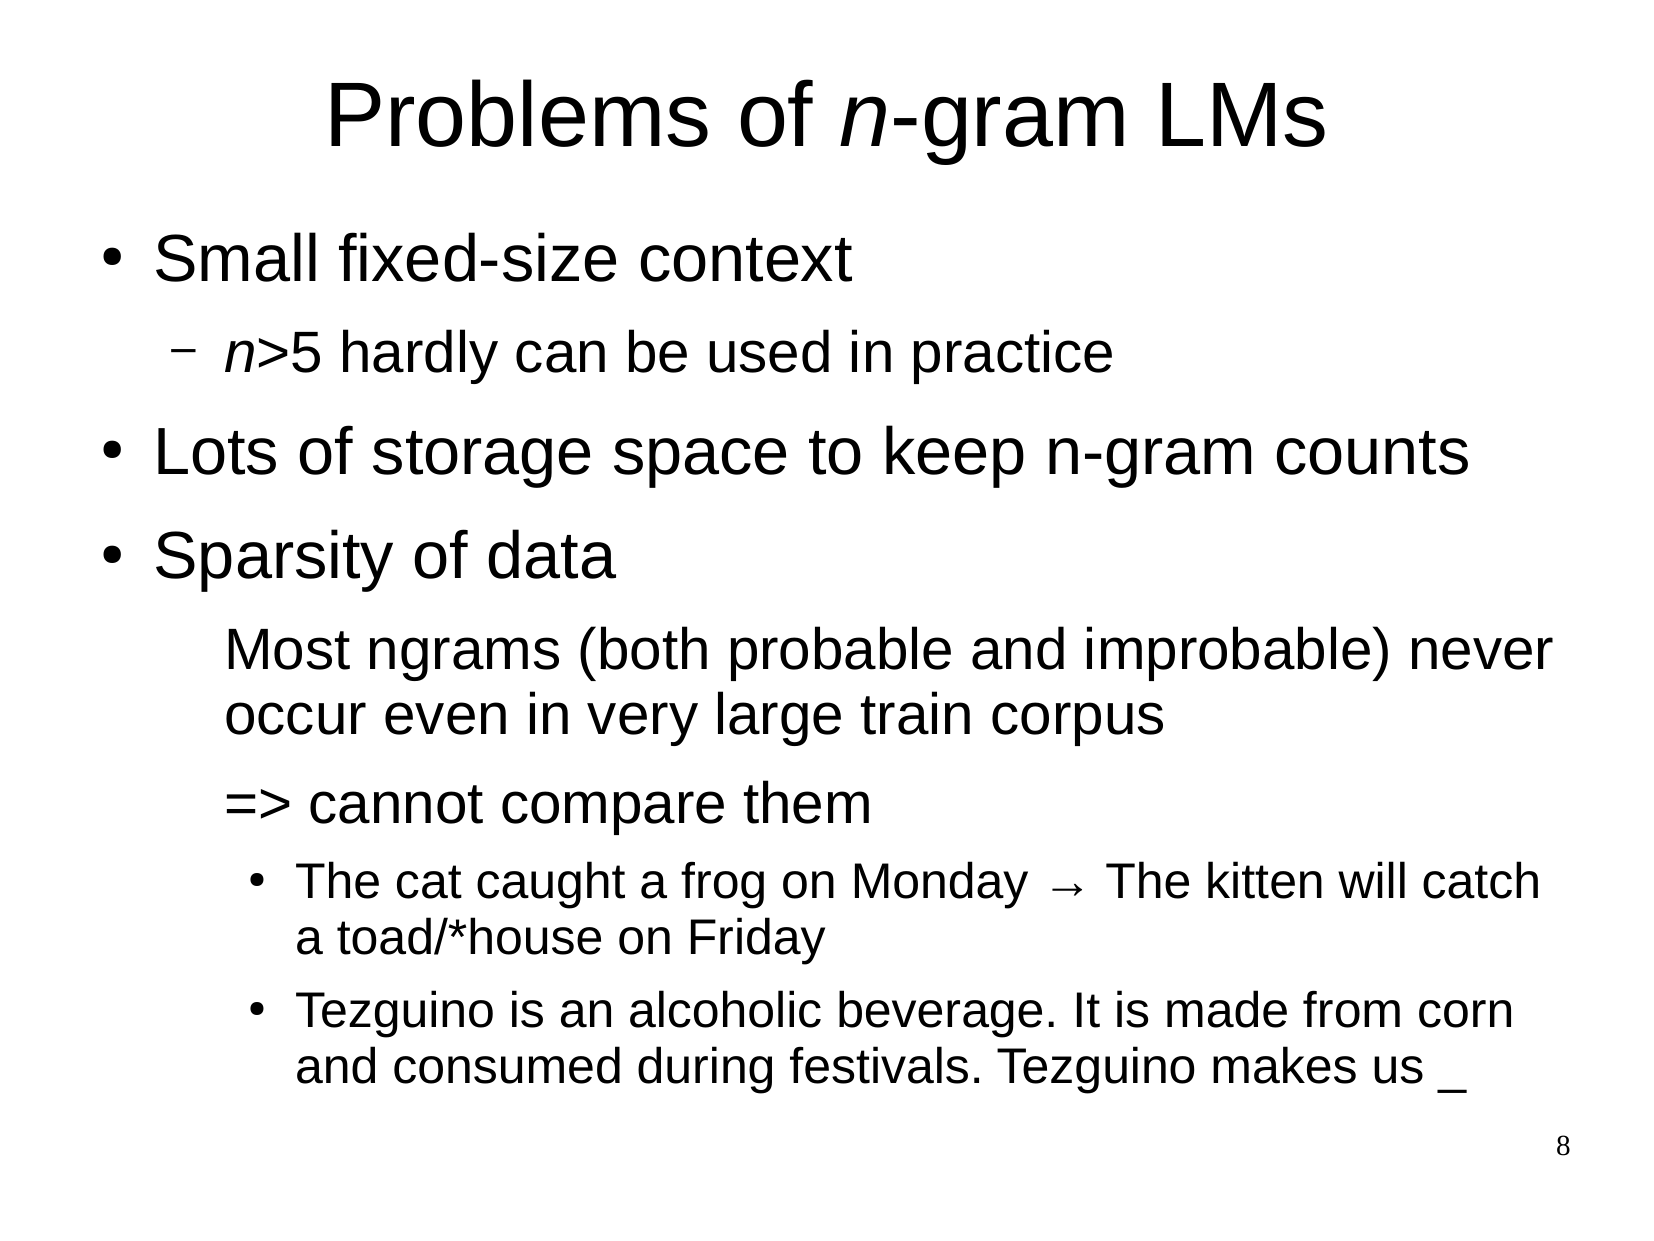

# Problems of n-gram LMs
Small fixed-size context
n>5 hardly can be used in practice
Lots of storage space to keep n-gram counts
Sparsity of data
Most ngrams (both probable and improbable) never occur even in very large train corpus
=> cannot compare them
The cat caught a frog on Monday → The kitten will catch a toad/*house on Friday
Tezguino is an alcoholic beverage. It is made from corn and consumed during festivals. Tezguino makes us _
8